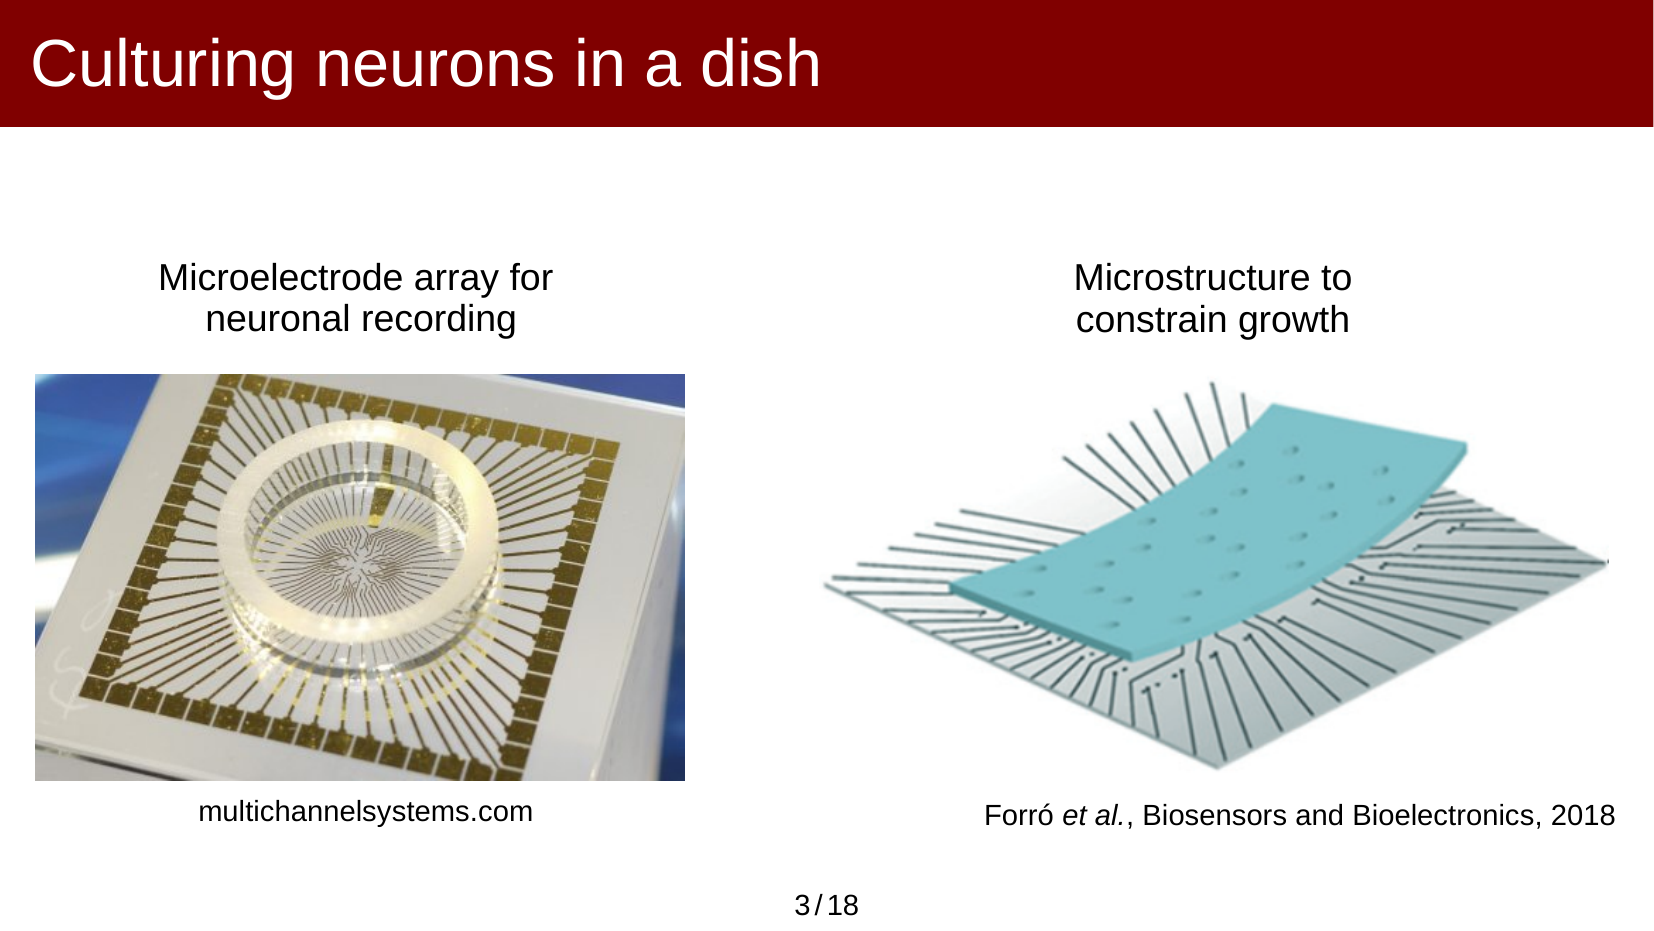

Culturing neurons in a dish
Microelectrode array for
neuronal recording
Microstructure to constrain growth
multichannelsystems.com
Forró et al., Biosensors and Bioelectronics, 2018